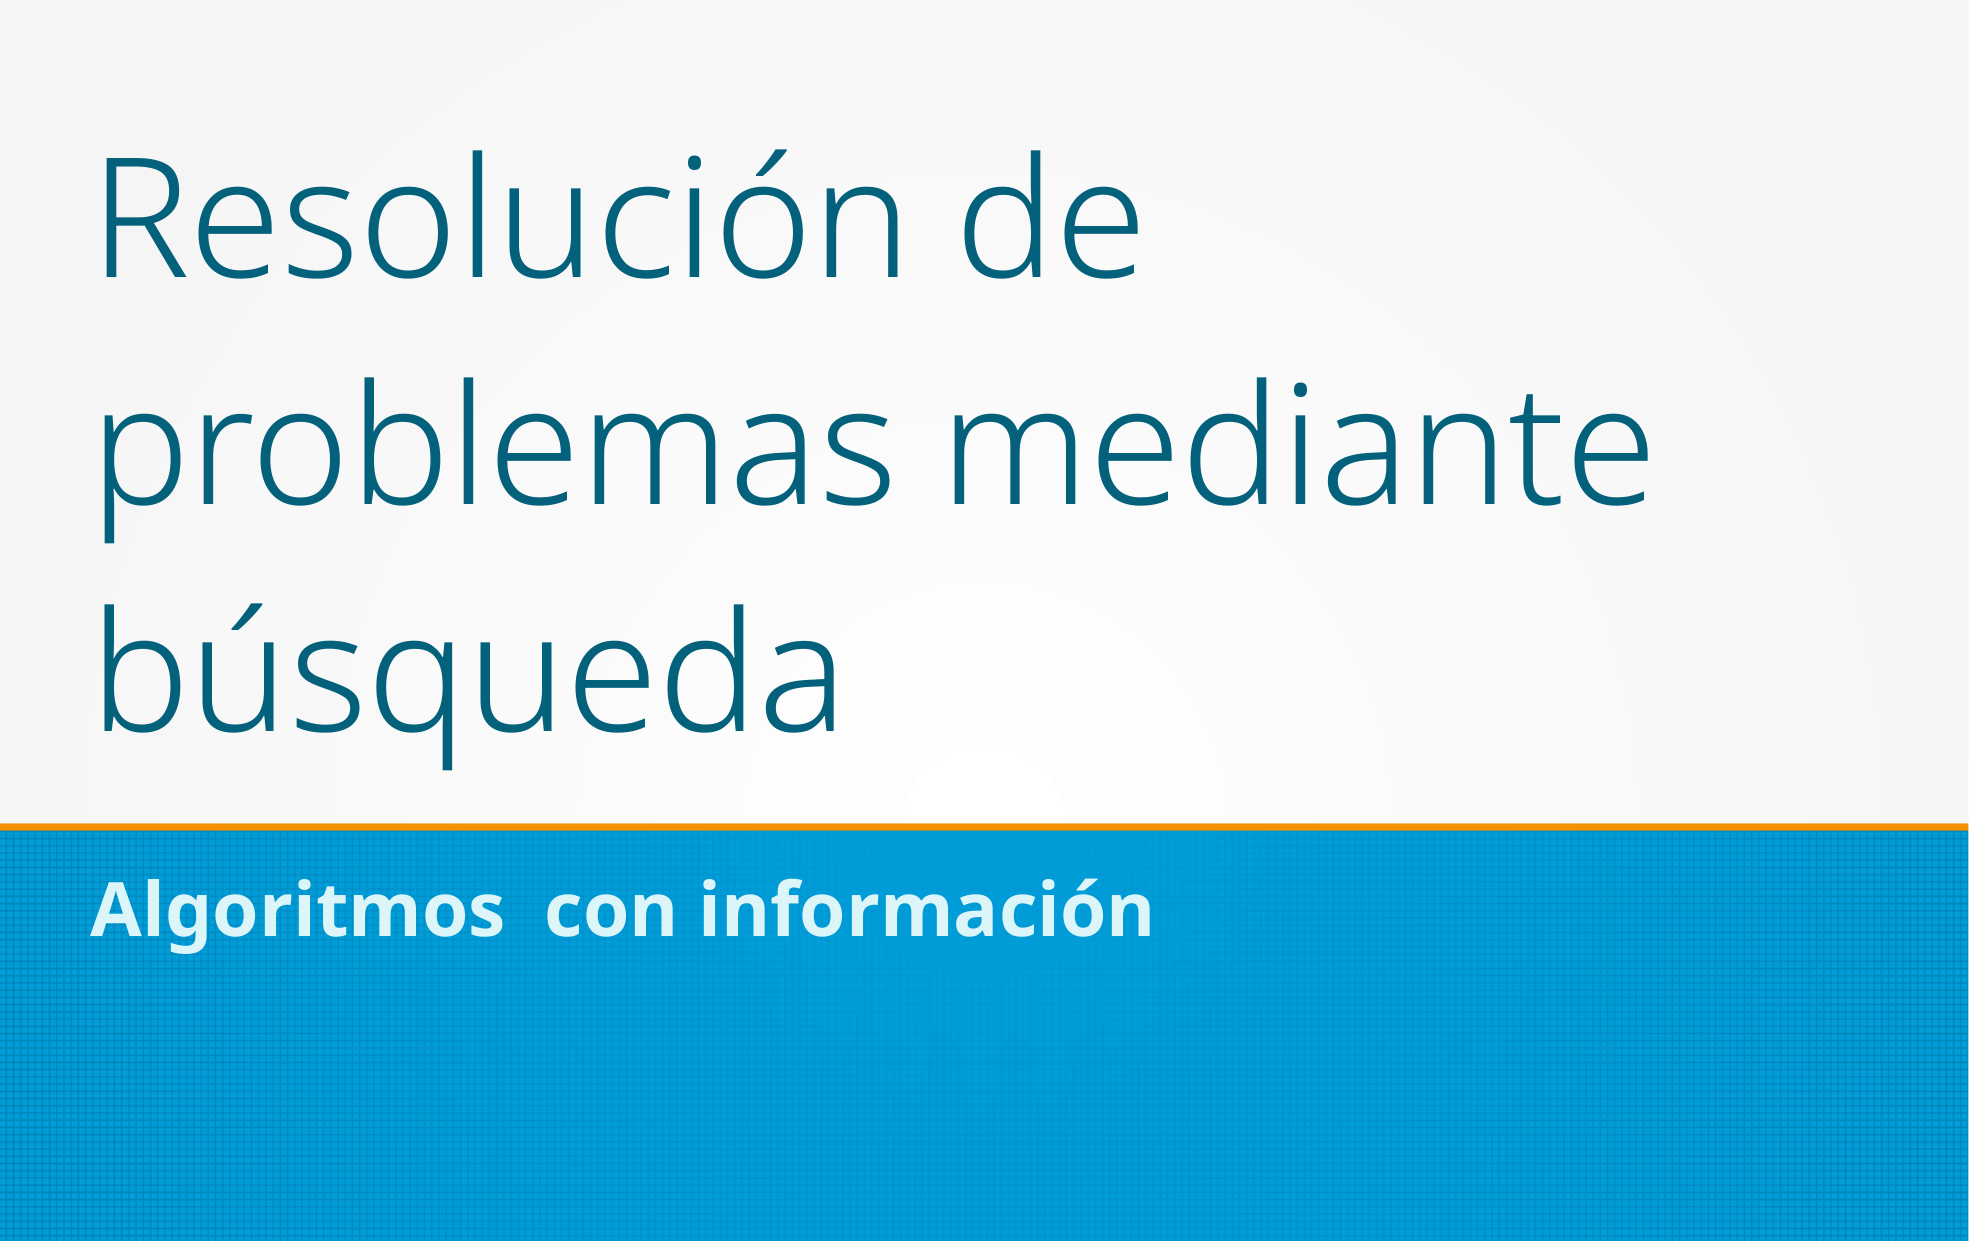

# Resolución de problemas mediante búsqueda
Algoritmos con información